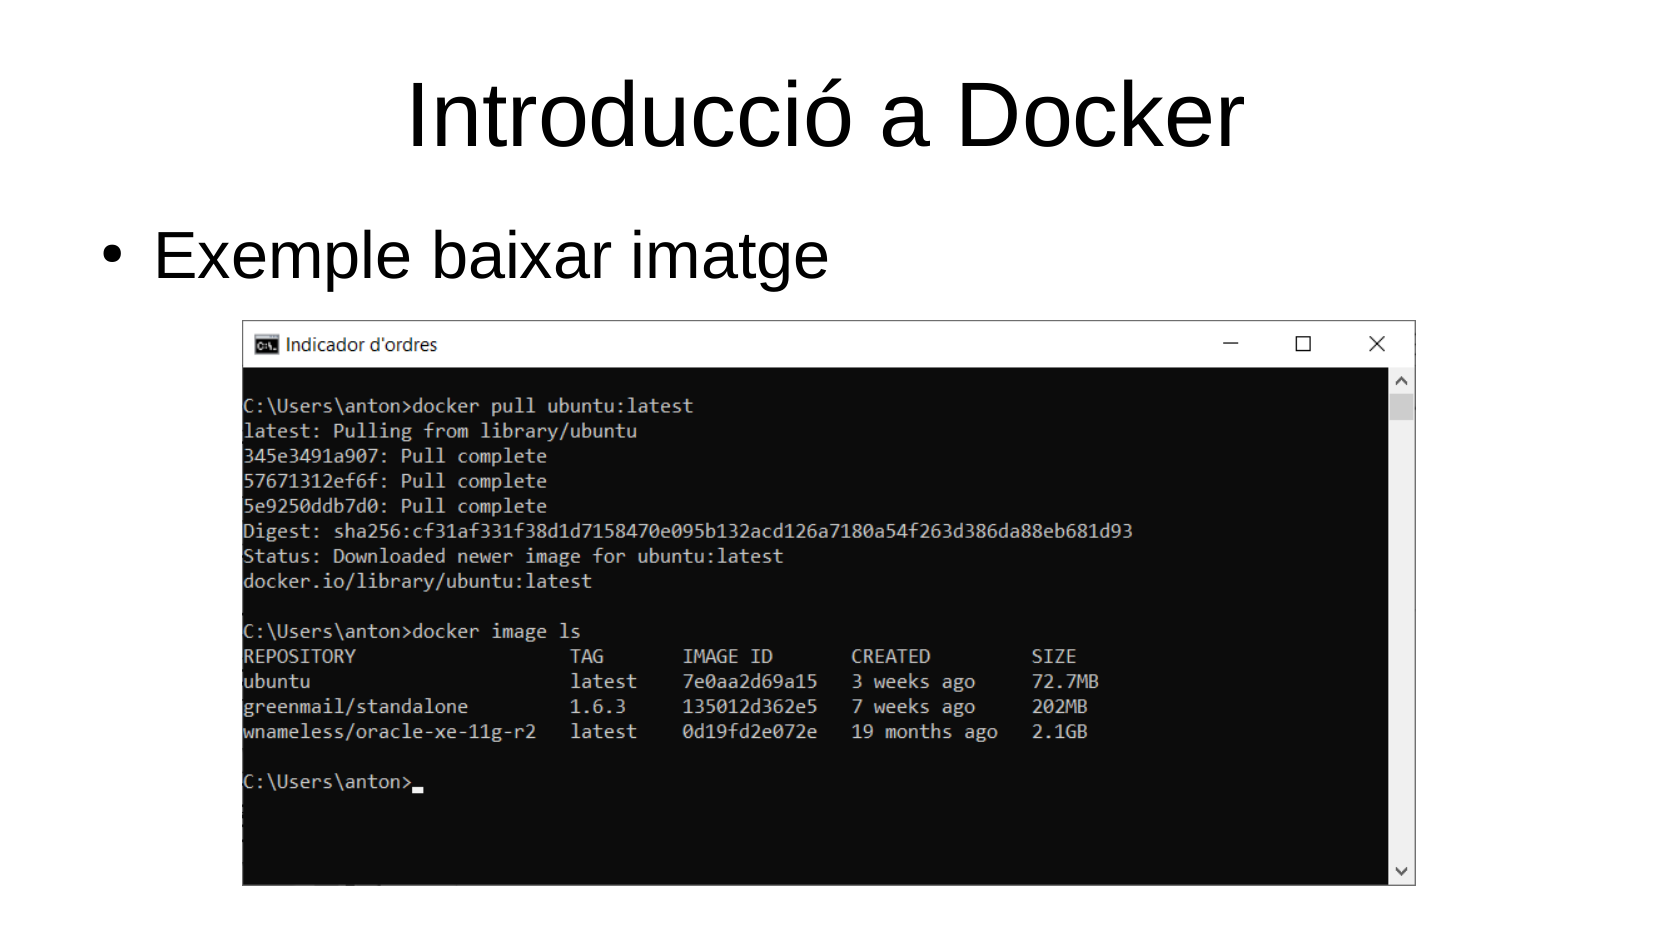

# Introducció a Docker
Exemple baixar imatge